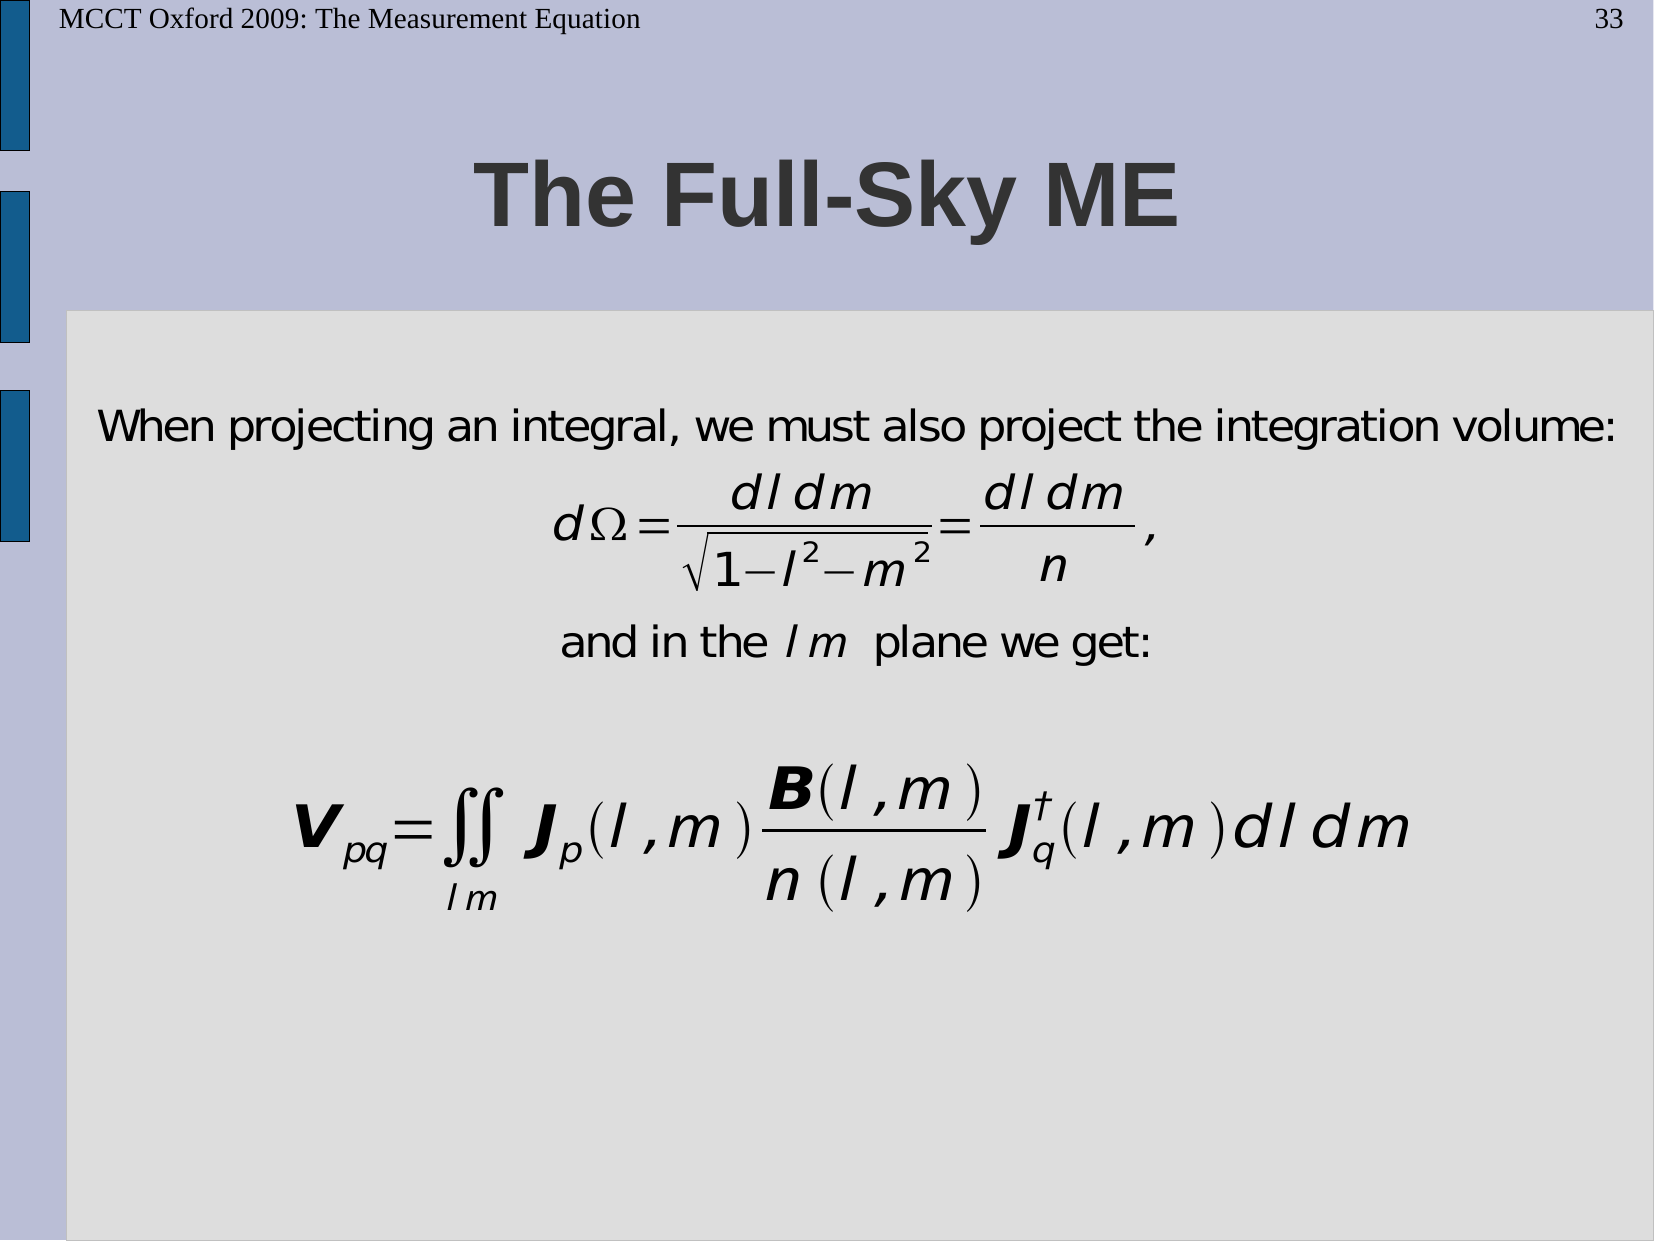

MCCT Oxford 2009: The Measurement Equation
33
# The Full-Sky ME